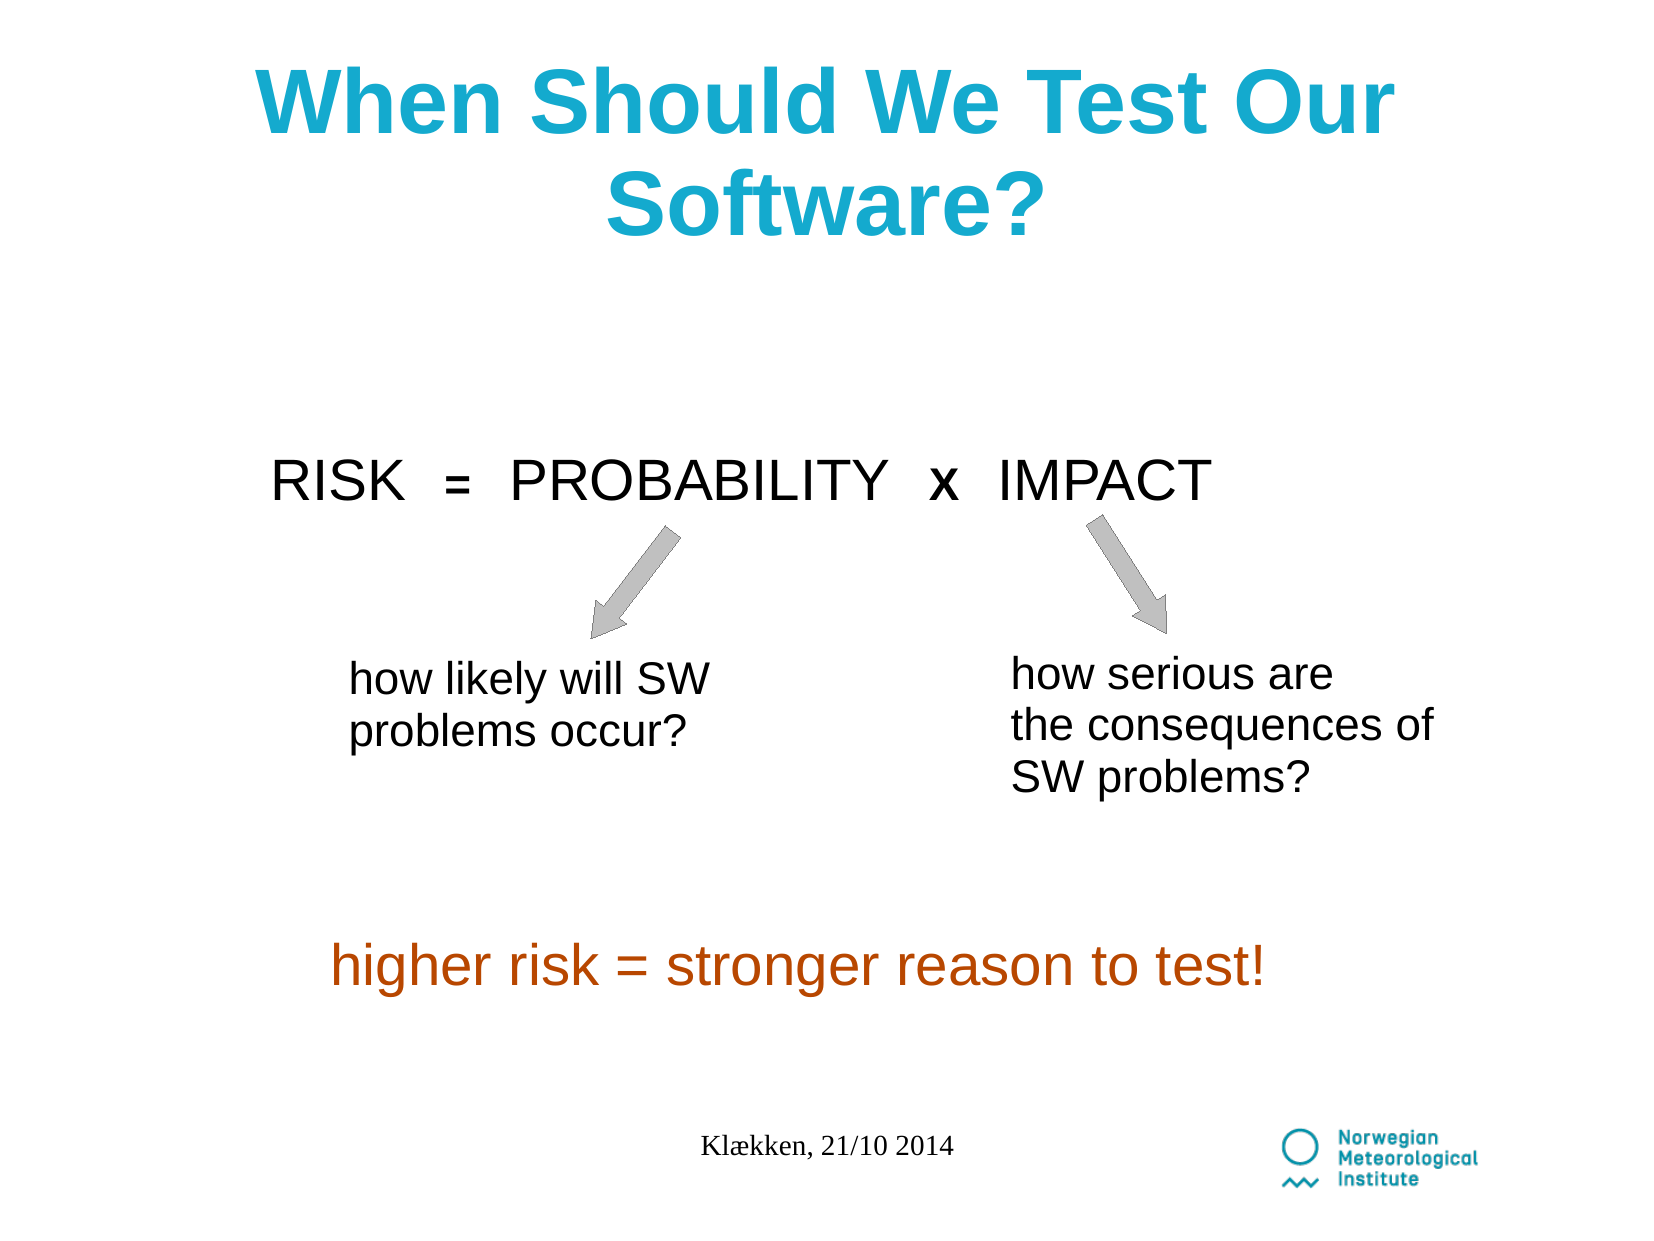

# When Should We Test Our Software?
RISK = PROBABILITY X IMPACT
how serious are
the consequences of
SW problems?
how likely will SW
problems occur?
higher risk = stronger reason to test!
Klækken, 21/10 2014